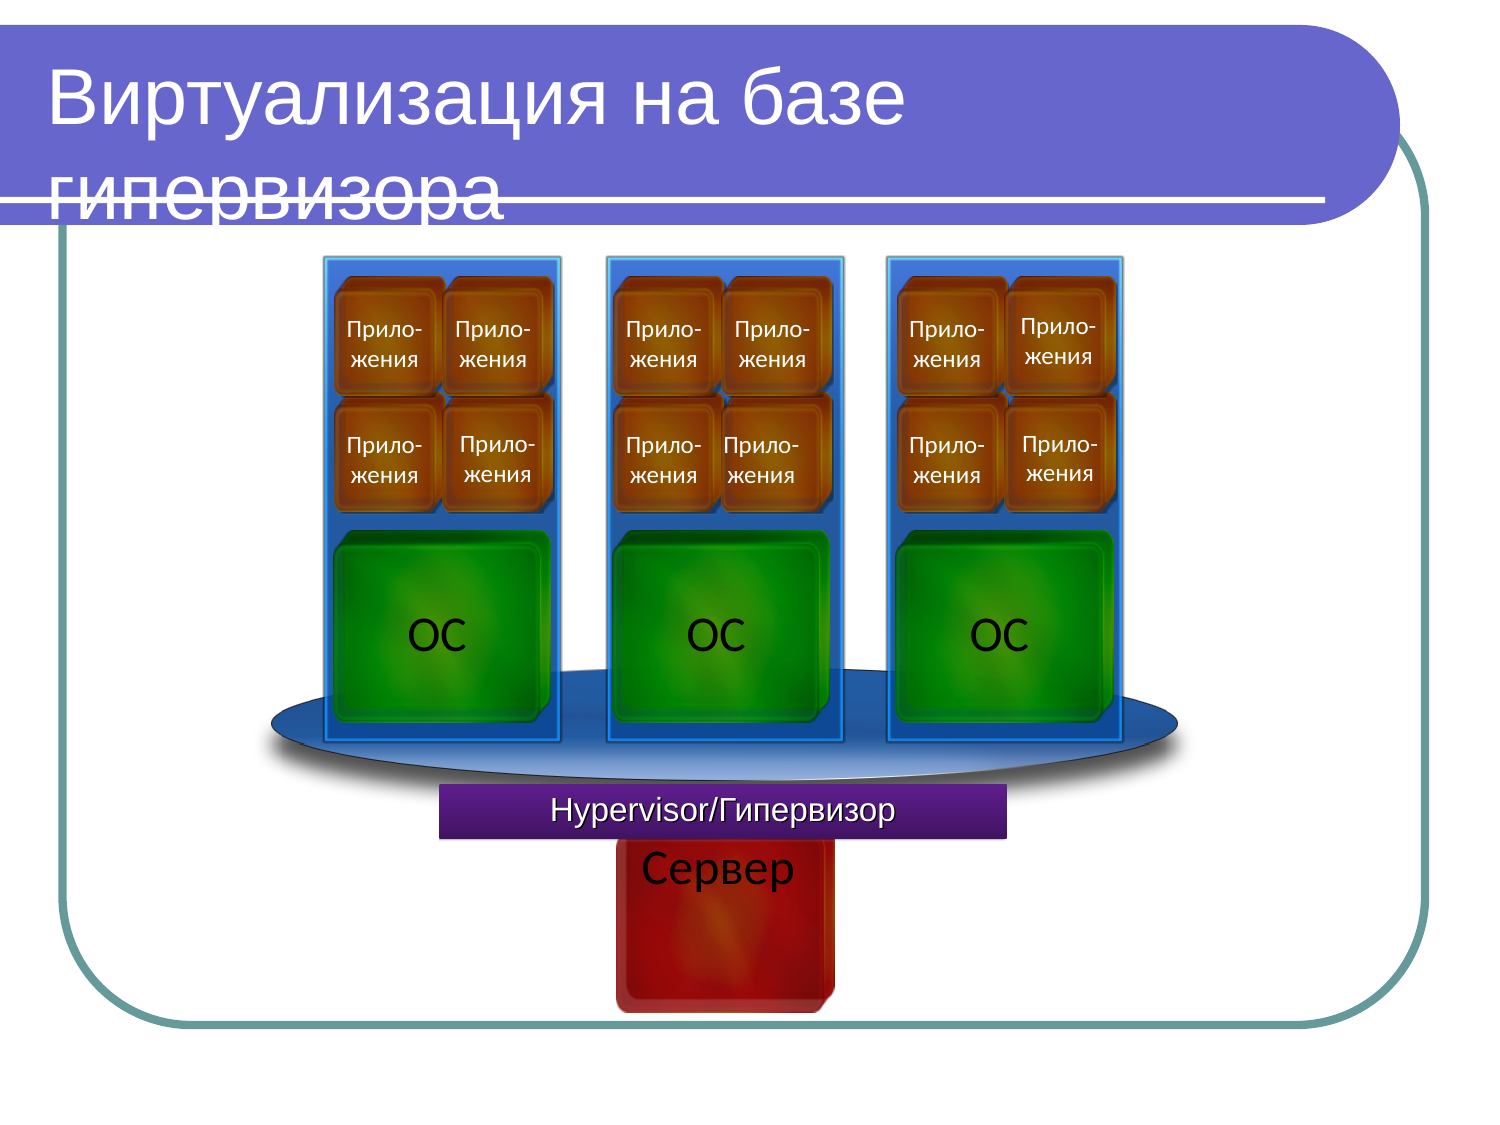

Виртуализация на базе гипервизора
Прило-
жения
Прило-
жения
Прило-
жения
Прило-
жения
ОС
Прило-
жения
Прило-
жения
Прило-
жения
Прило-
жения
ОС
Прило-
жения
Прило-
жения
Прило-
жения
Прило-
жения
ОС
Hypervisor/Гипервизор
Сервер